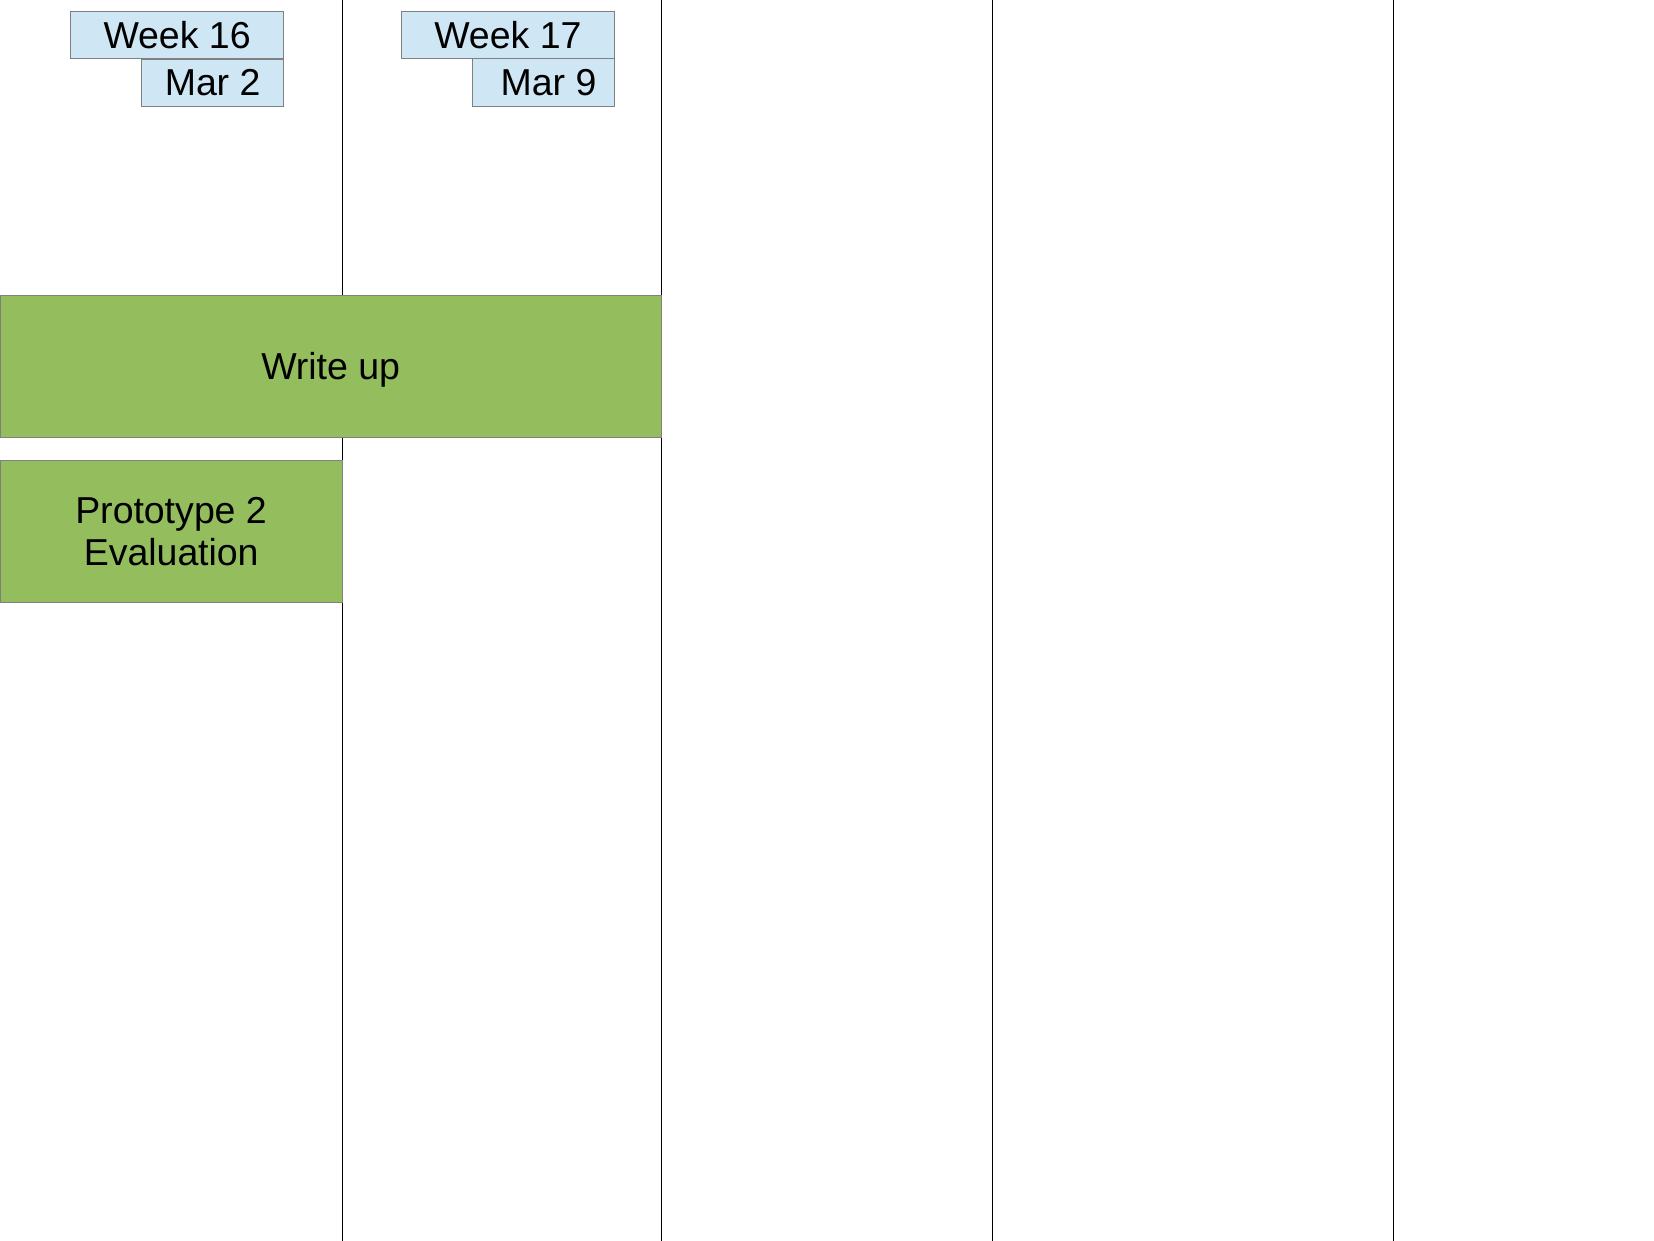

Week 16
Week 17
 Mar 9
Mar 2
Write up
Prototype 2
Evaluation